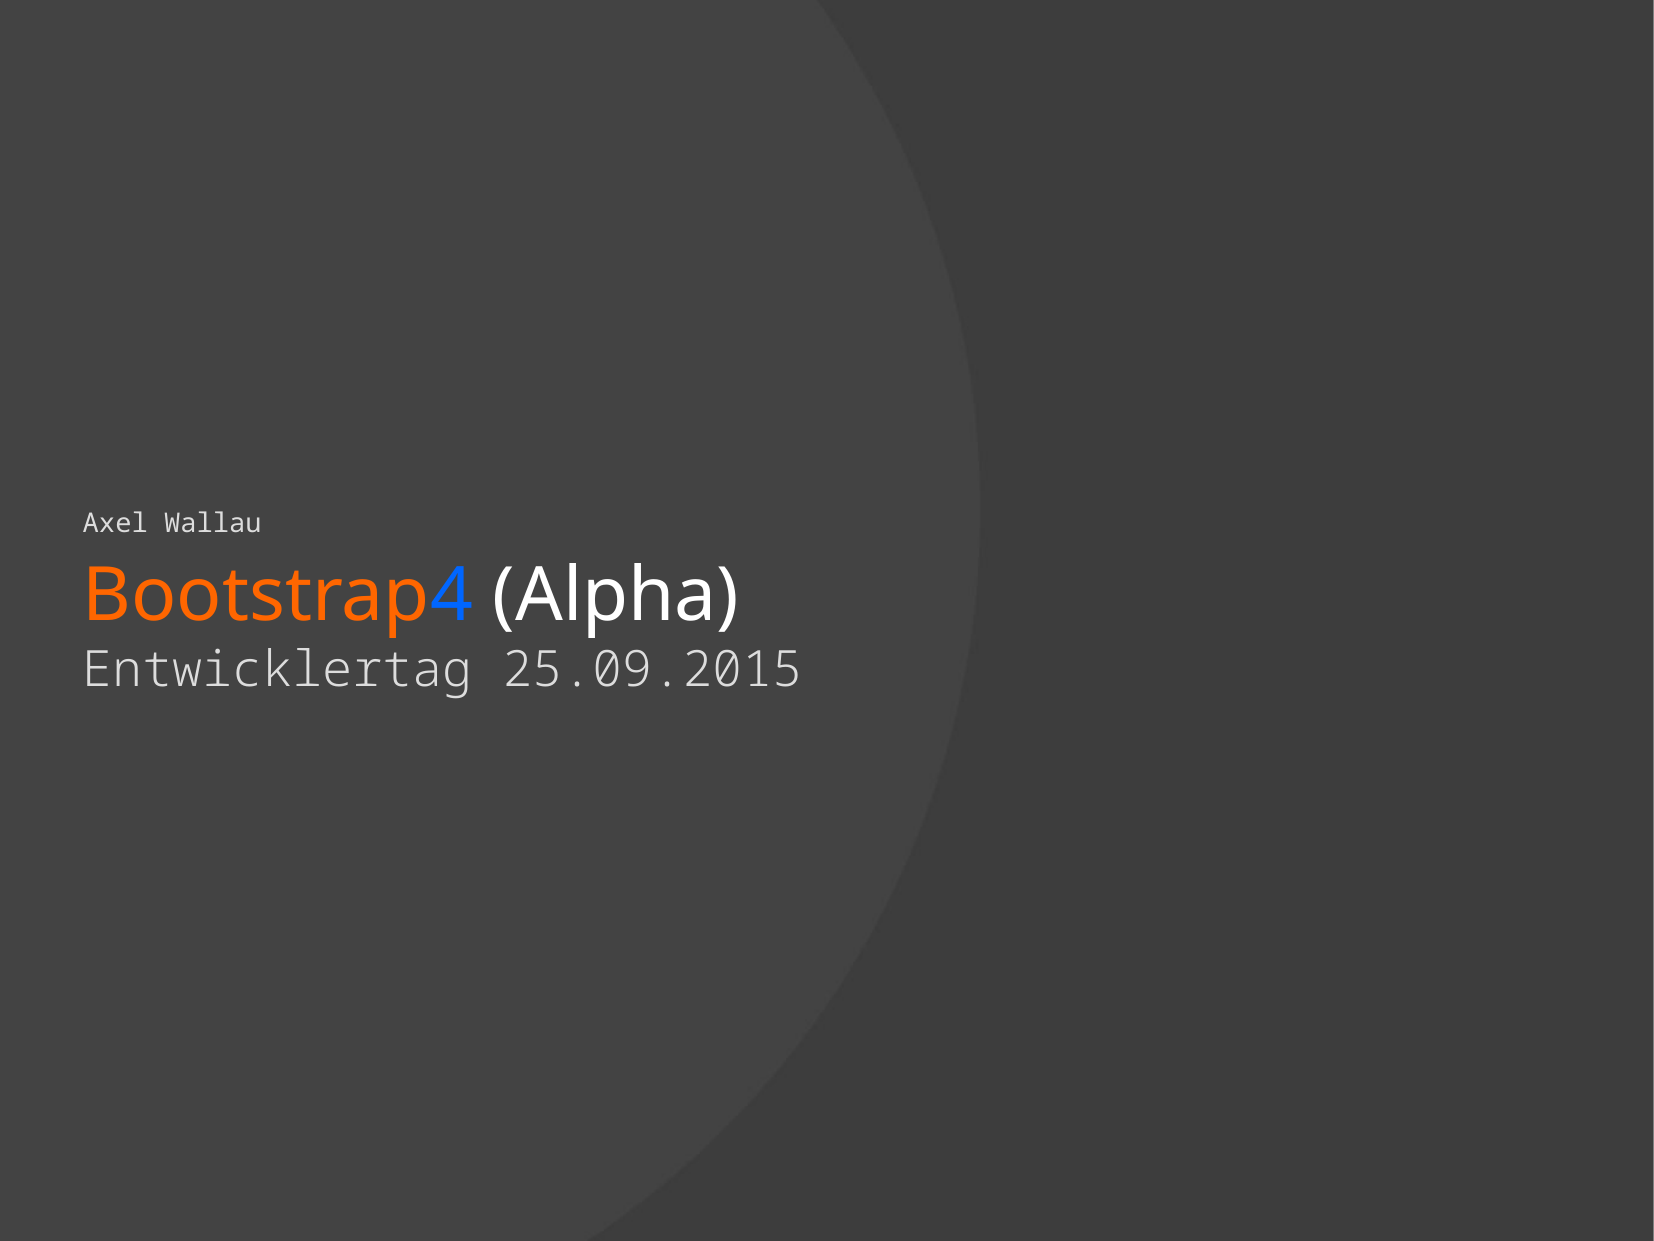

# Axel Wallau Bootstrap4 (Alpha)
Entwicklertag 25.09.2015